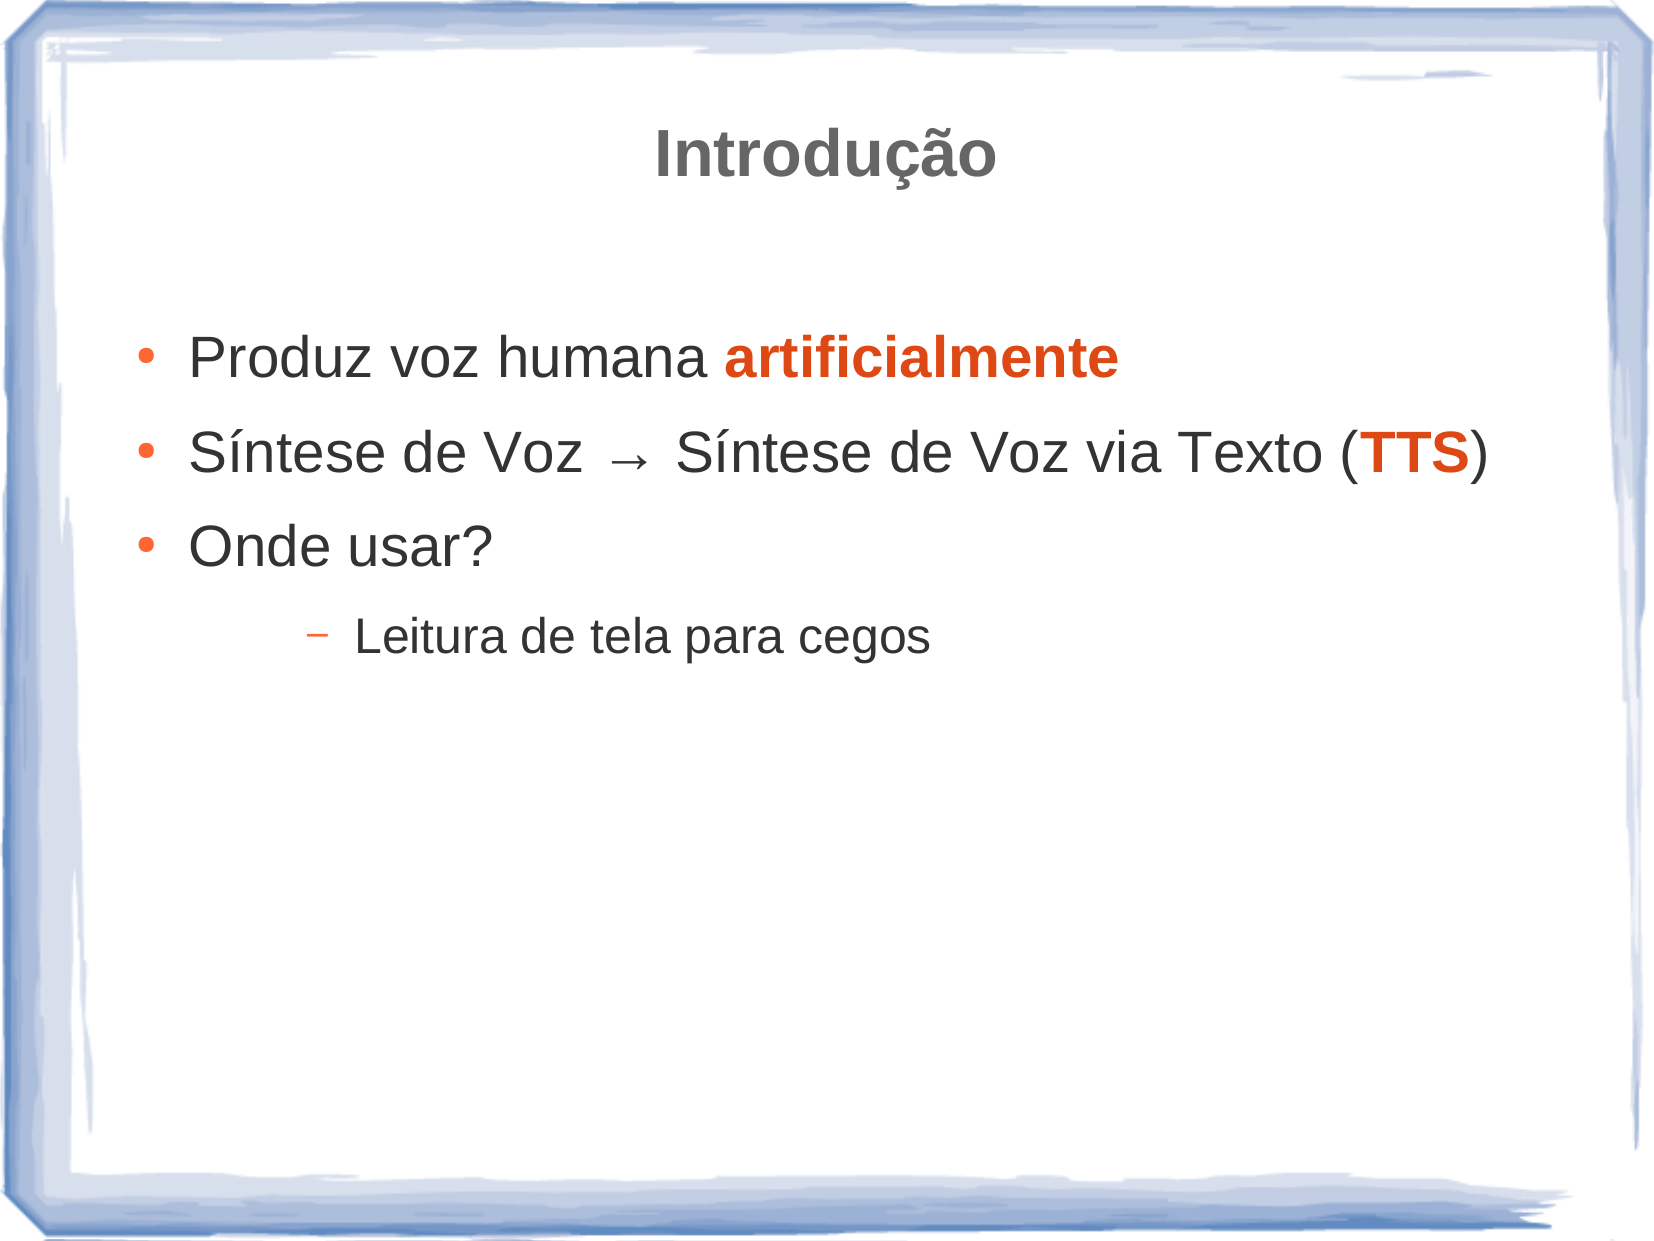

# Introdução
Produz voz humana artificialmente
Síntese de Voz → Síntese de Voz via Texto (TTS)
Onde usar?
Leitura de tela para cegos